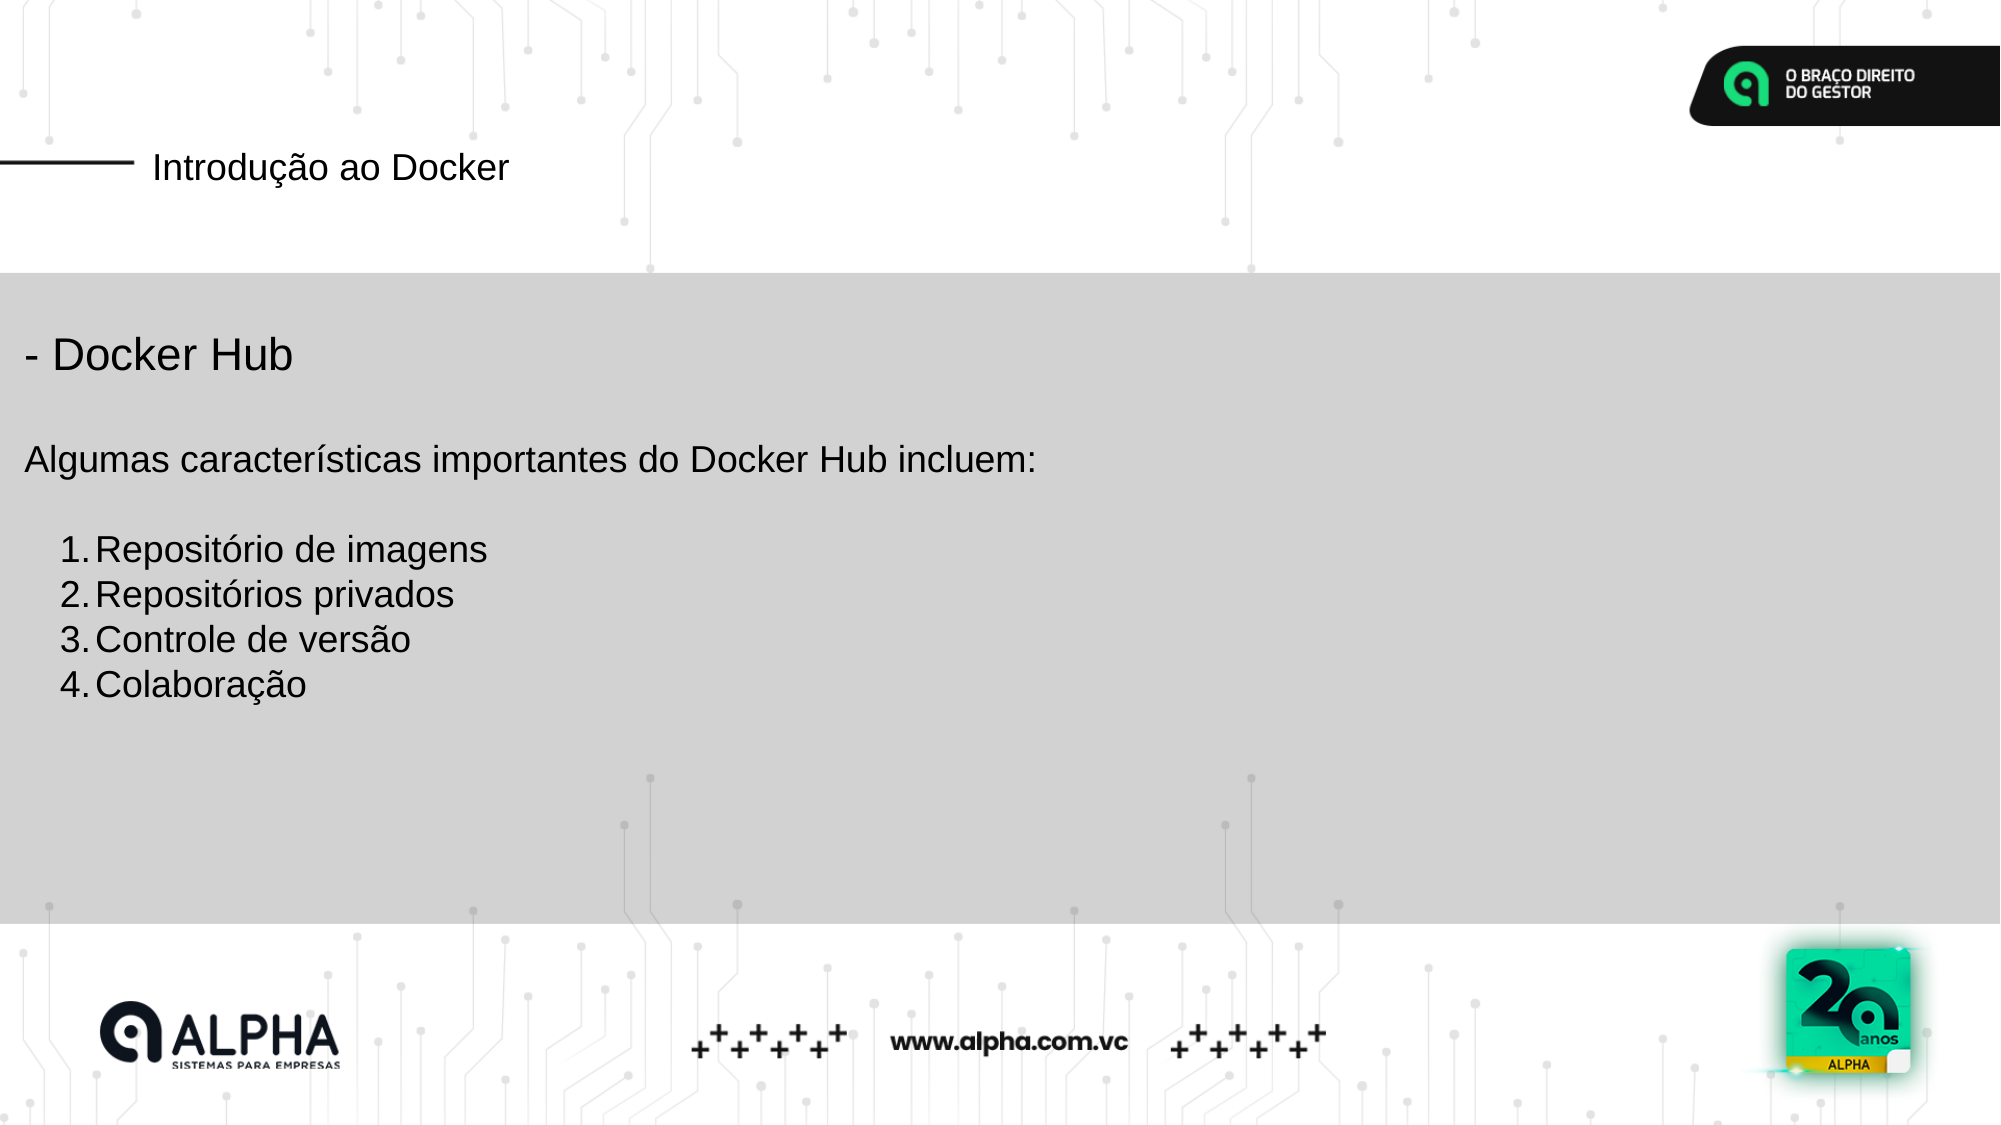

Introdução ao Docker
- Docker Hub
Algumas características importantes do Docker Hub incluem:
Repositório de imagens
Repositórios privados
Controle de versão
Colaboração